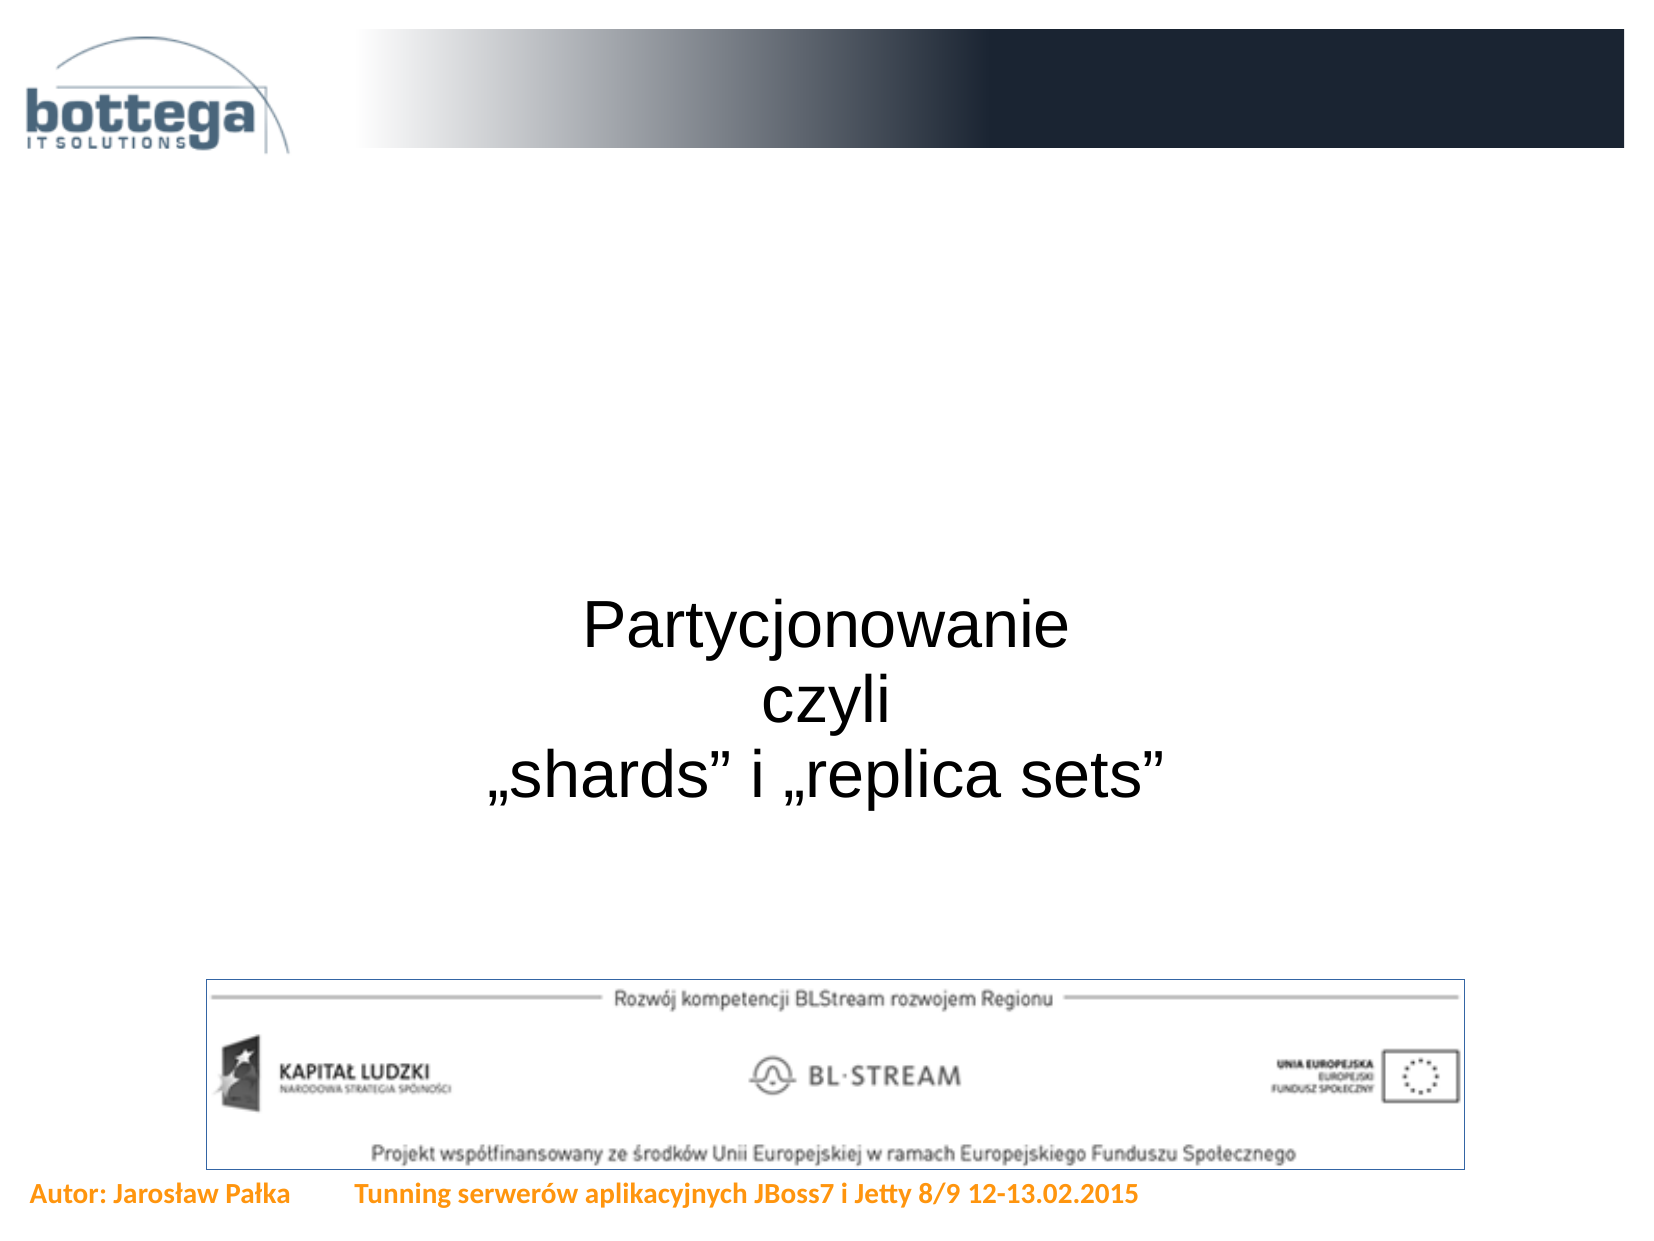

# Partycjonowanie
czyli
„shards” i „replica sets”